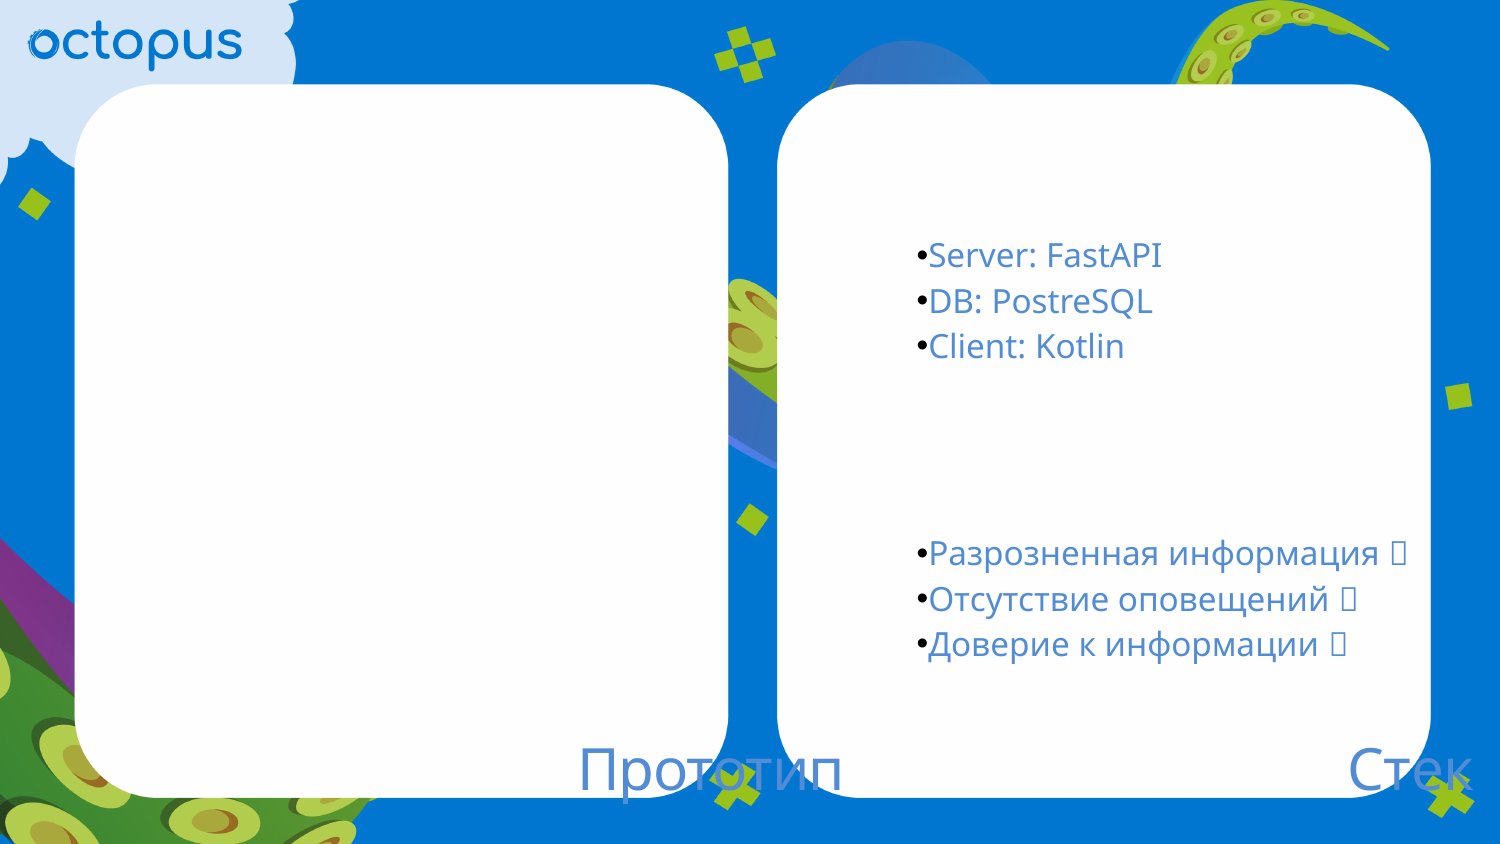

Прототип
Стек
Server: FastAPI
DB: PostreSQL
Client: Kotlin
Проблемы
Разрозненная информация ✅
Отсутствие оповещений ✅
Доверие к информации ✅